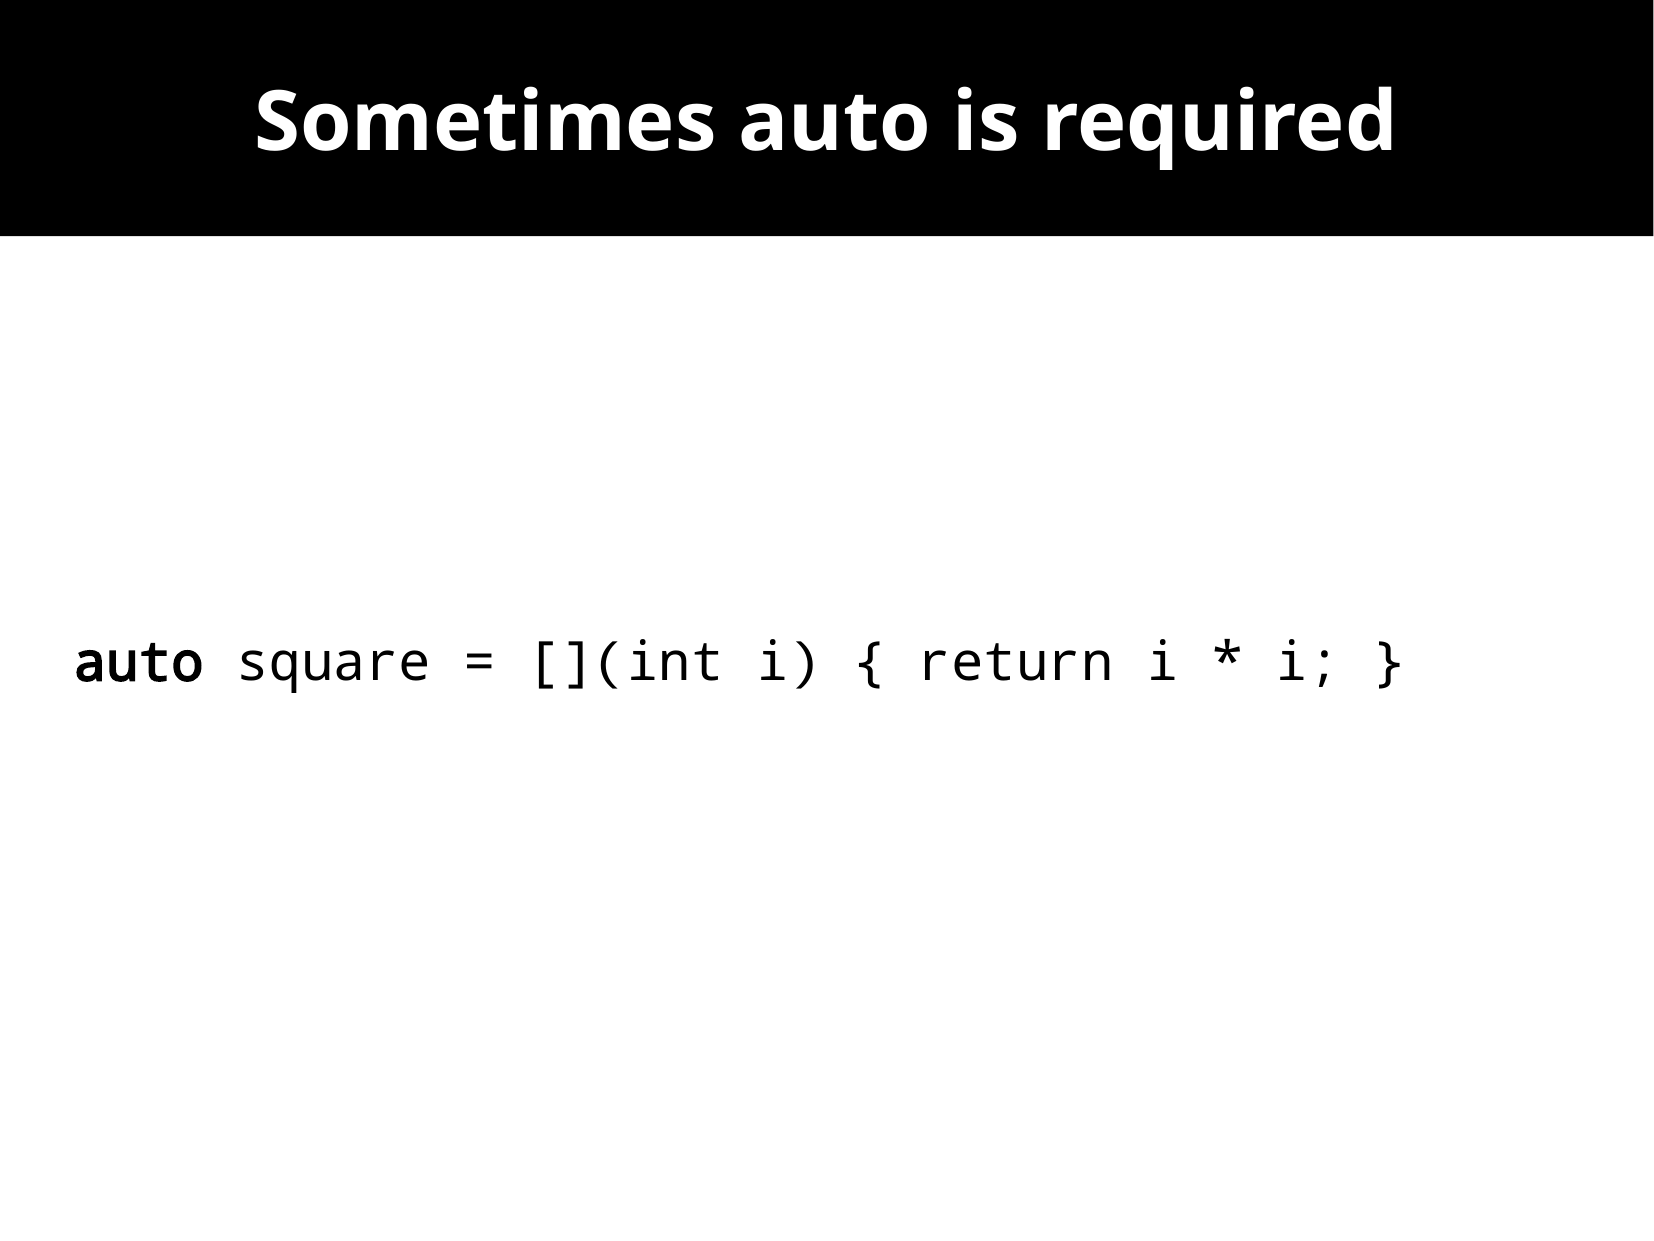

# Sometimes auto is required
auto square = [](int i) { return i * i; }